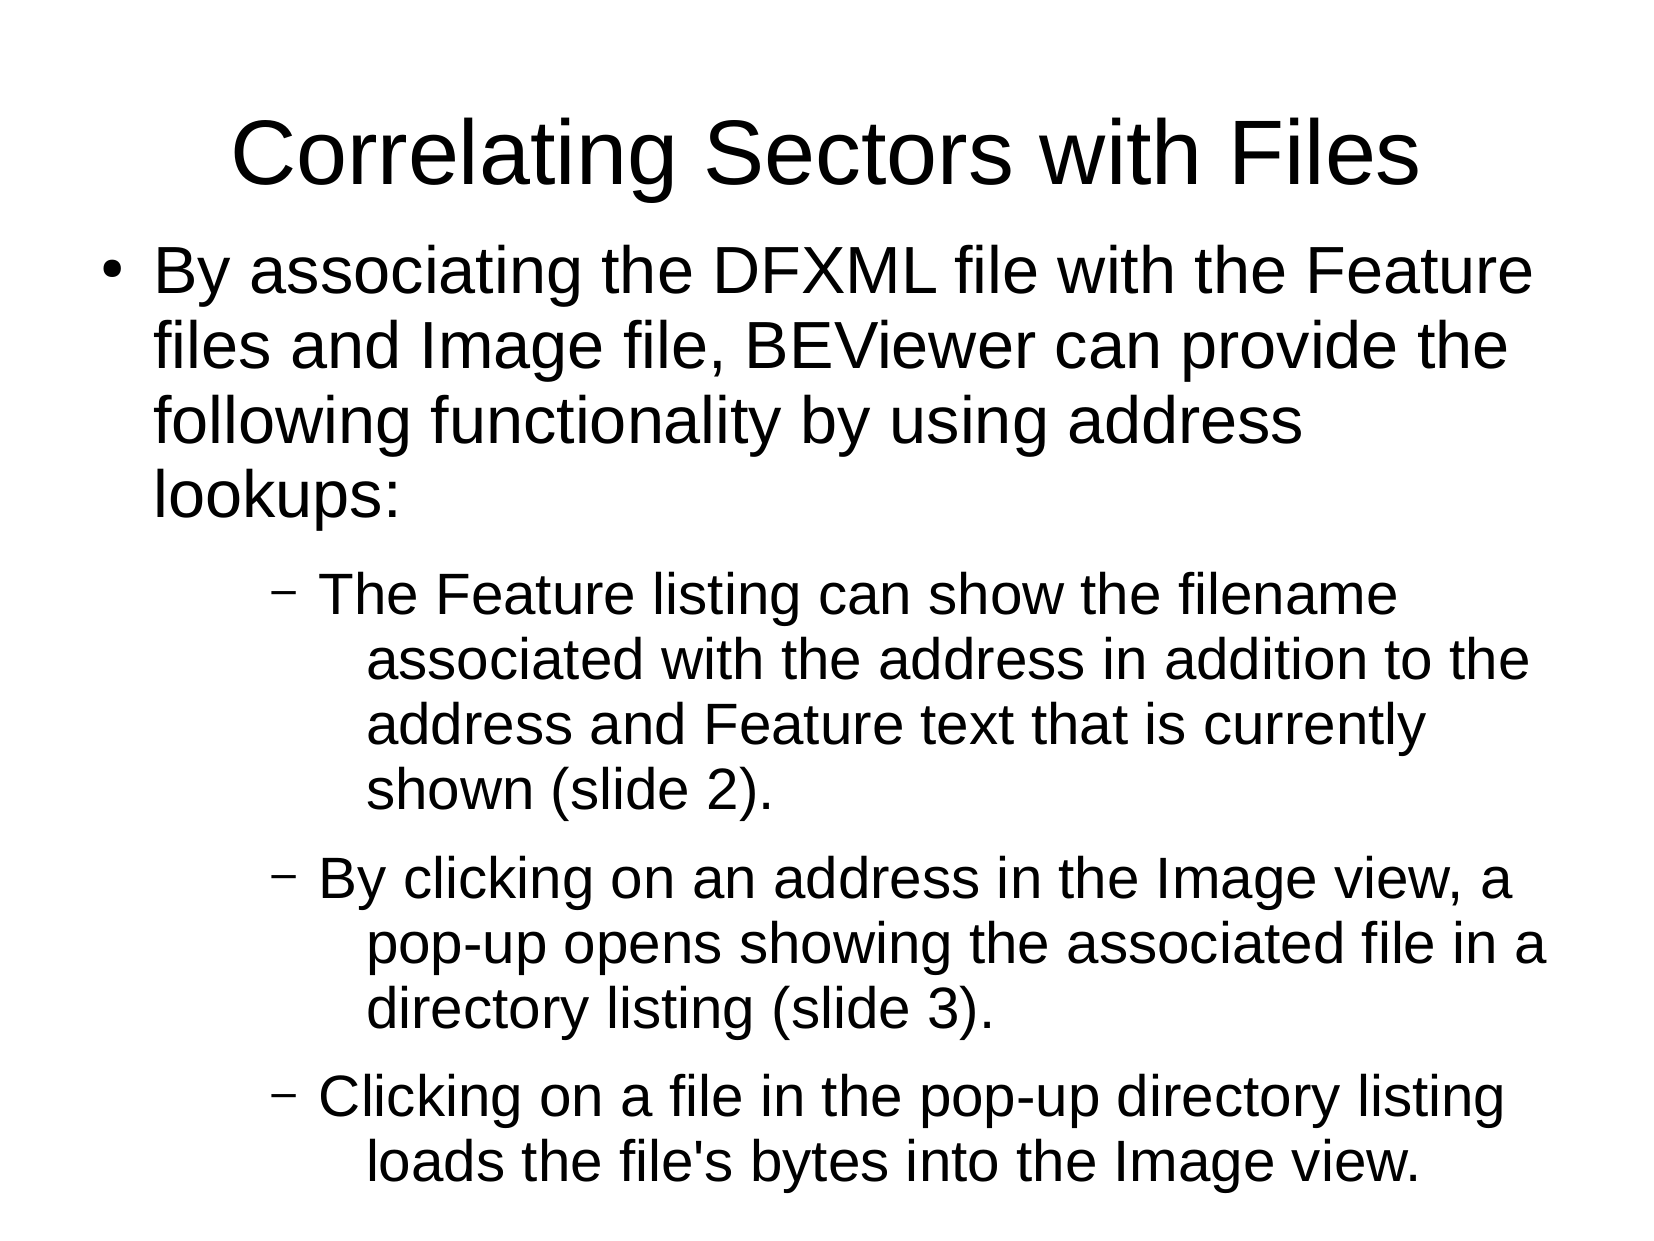

# Correlating Sectors with Files
By associating the DFXML file with the Feature files and Image file, BEViewer can provide the following functionality by using address lookups:
The Feature listing can show the filename associated with the address in addition to the address and Feature text that is currently shown (slide 2).
By clicking on an address in the Image view, a pop-up opens showing the associated file in a directory listing (slide 3).
Clicking on a file in the pop-up directory listing loads the file's bytes into the Image view.